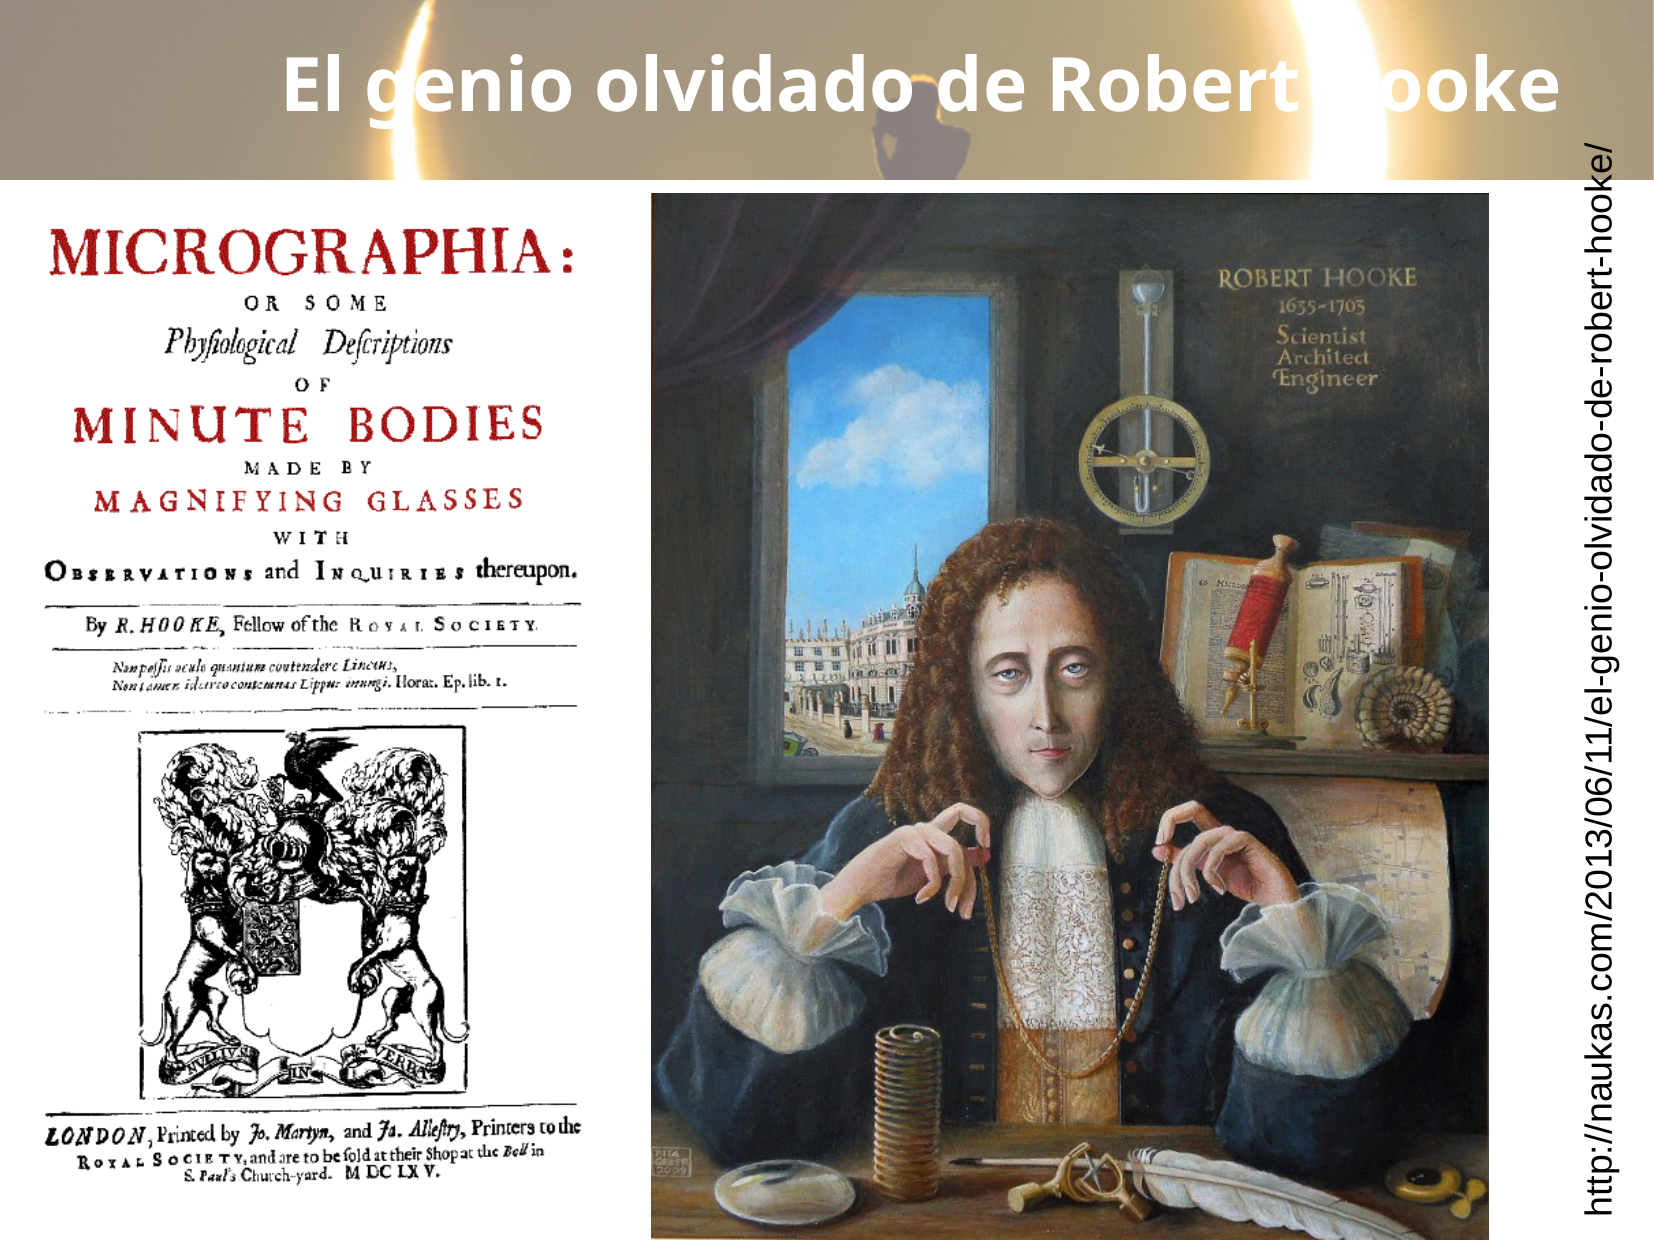

# El genio olvidado de Robert Hooke
http://naukas.com/2013/06/11/el-genio-olvidado-de-robert-hooke/